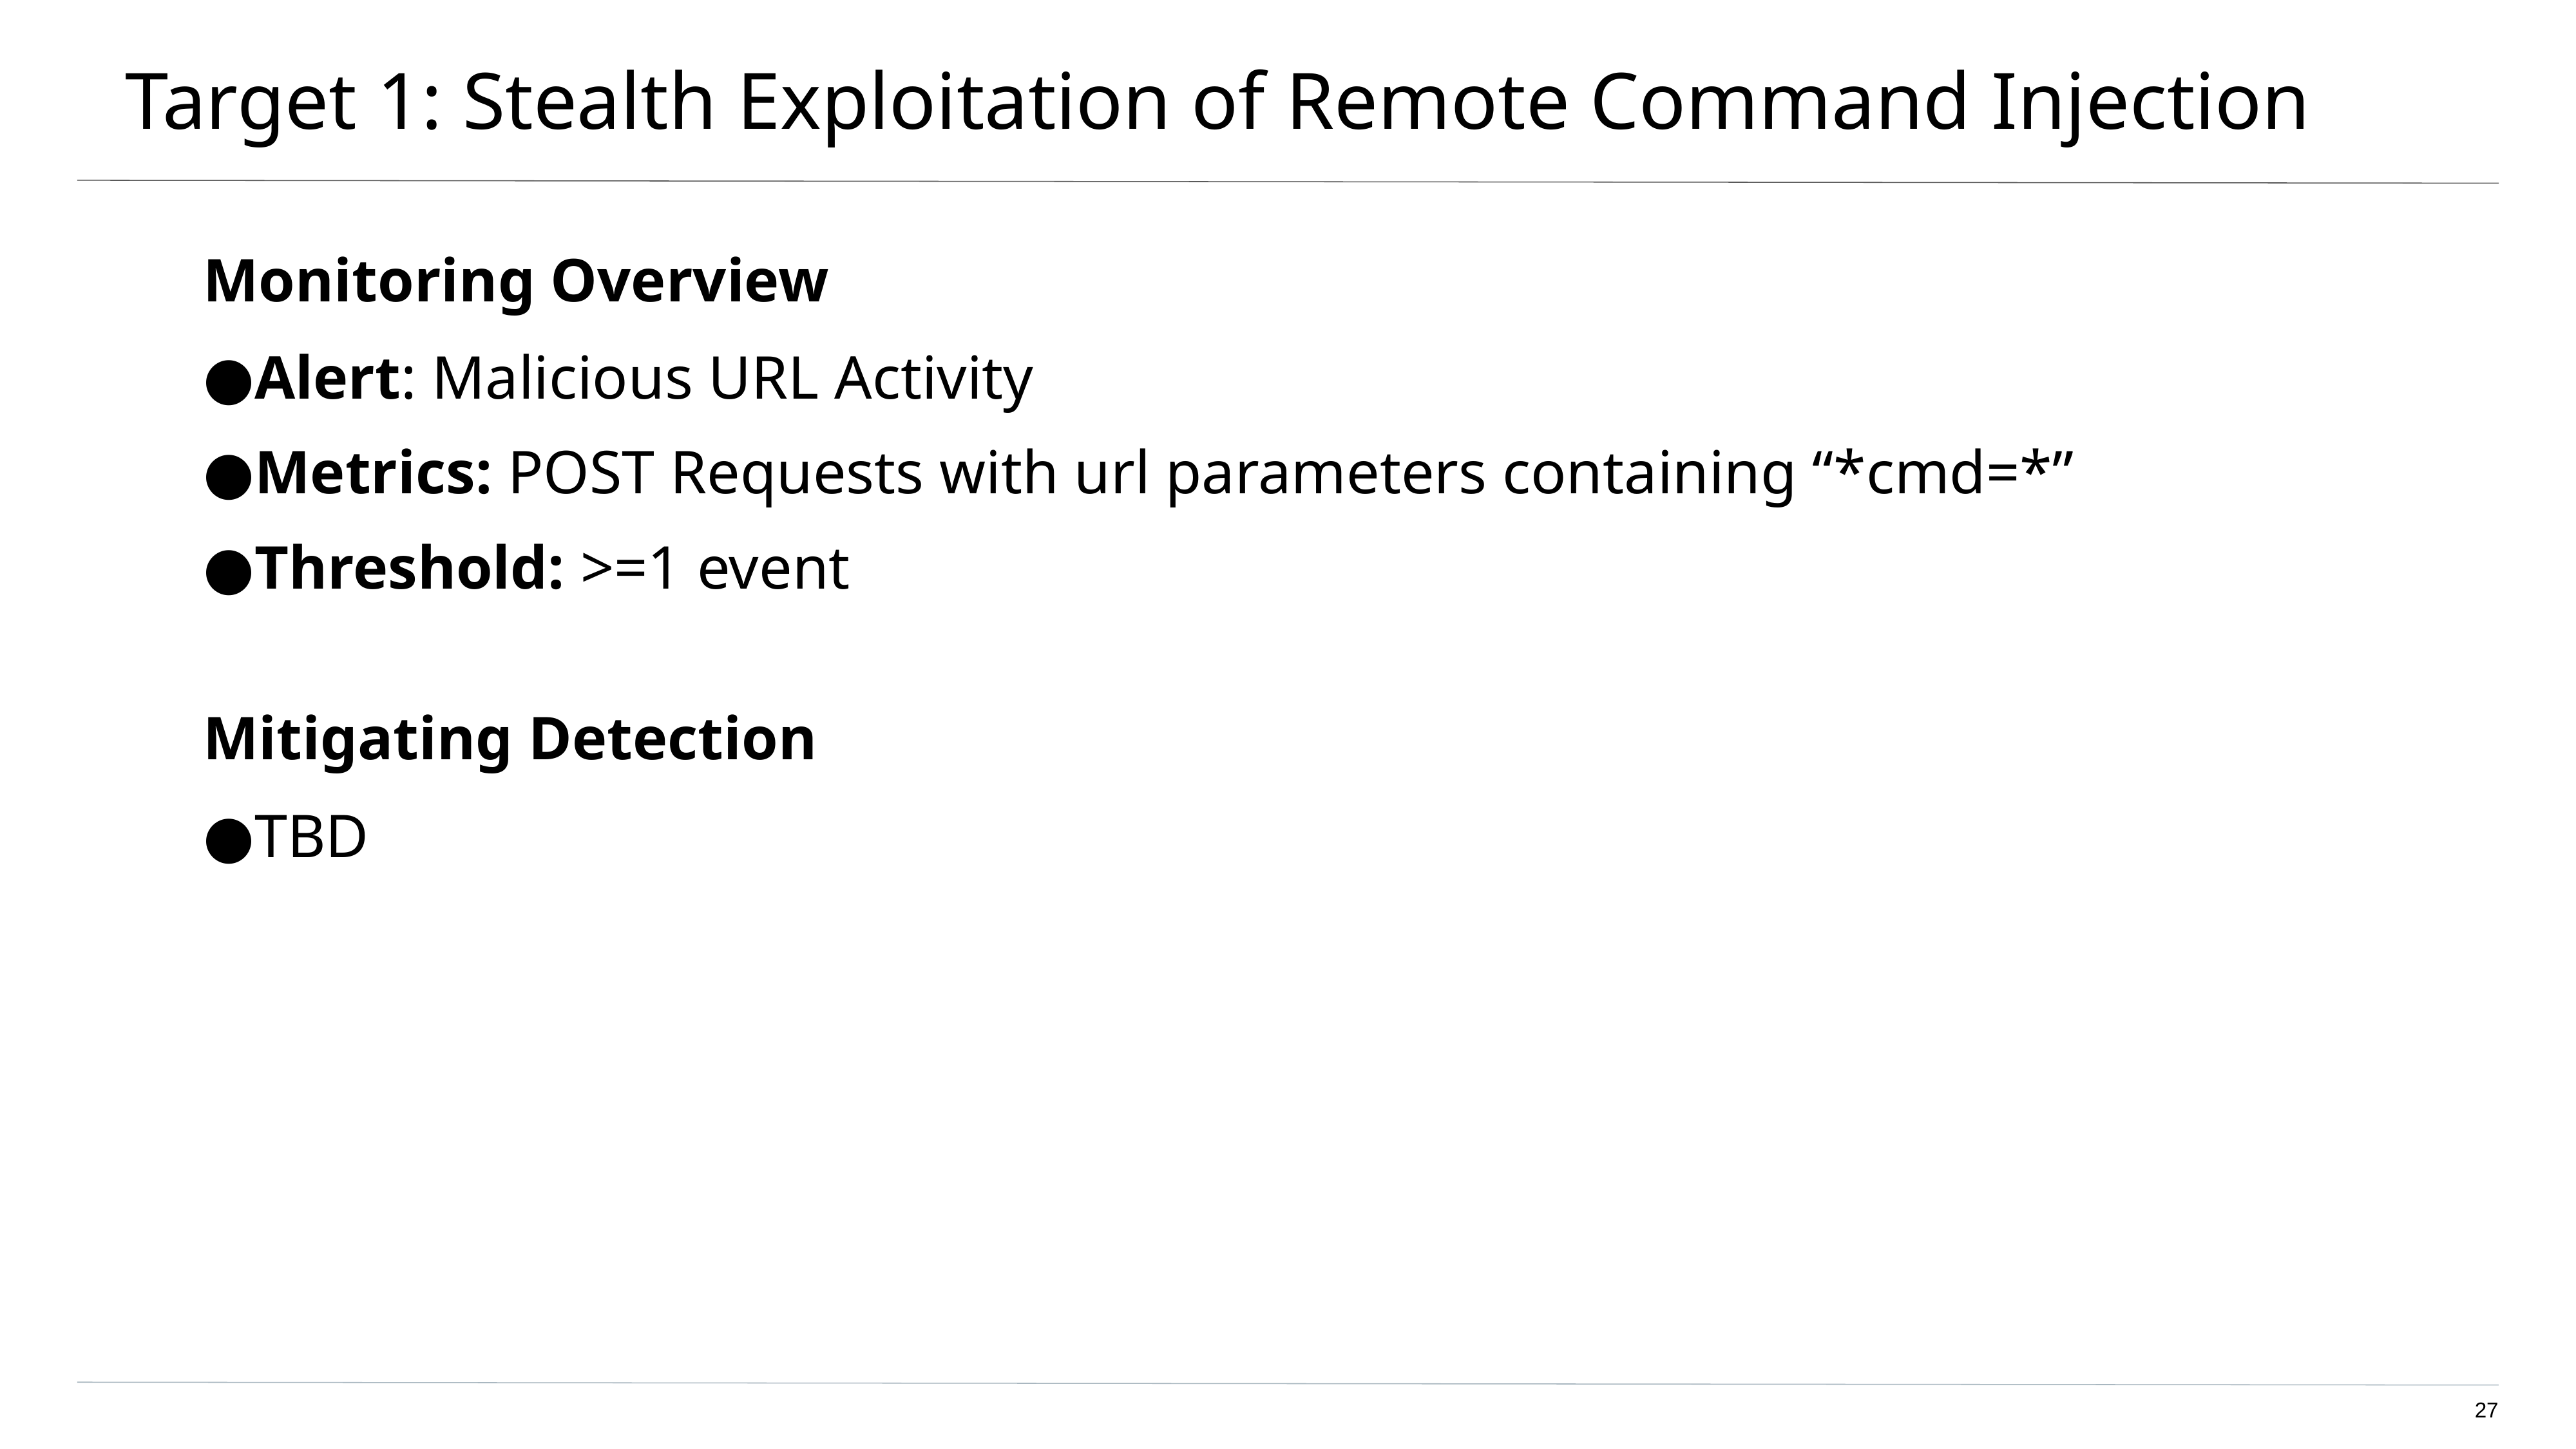

# Target 1: Stealth Exploitation of Remote Command Injection
Monitoring Overview
Alert: Malicious URL Activity
Metrics: POST Requests with url parameters containing “*cmd=*”
Threshold: >=1 event
Mitigating Detection
TBD